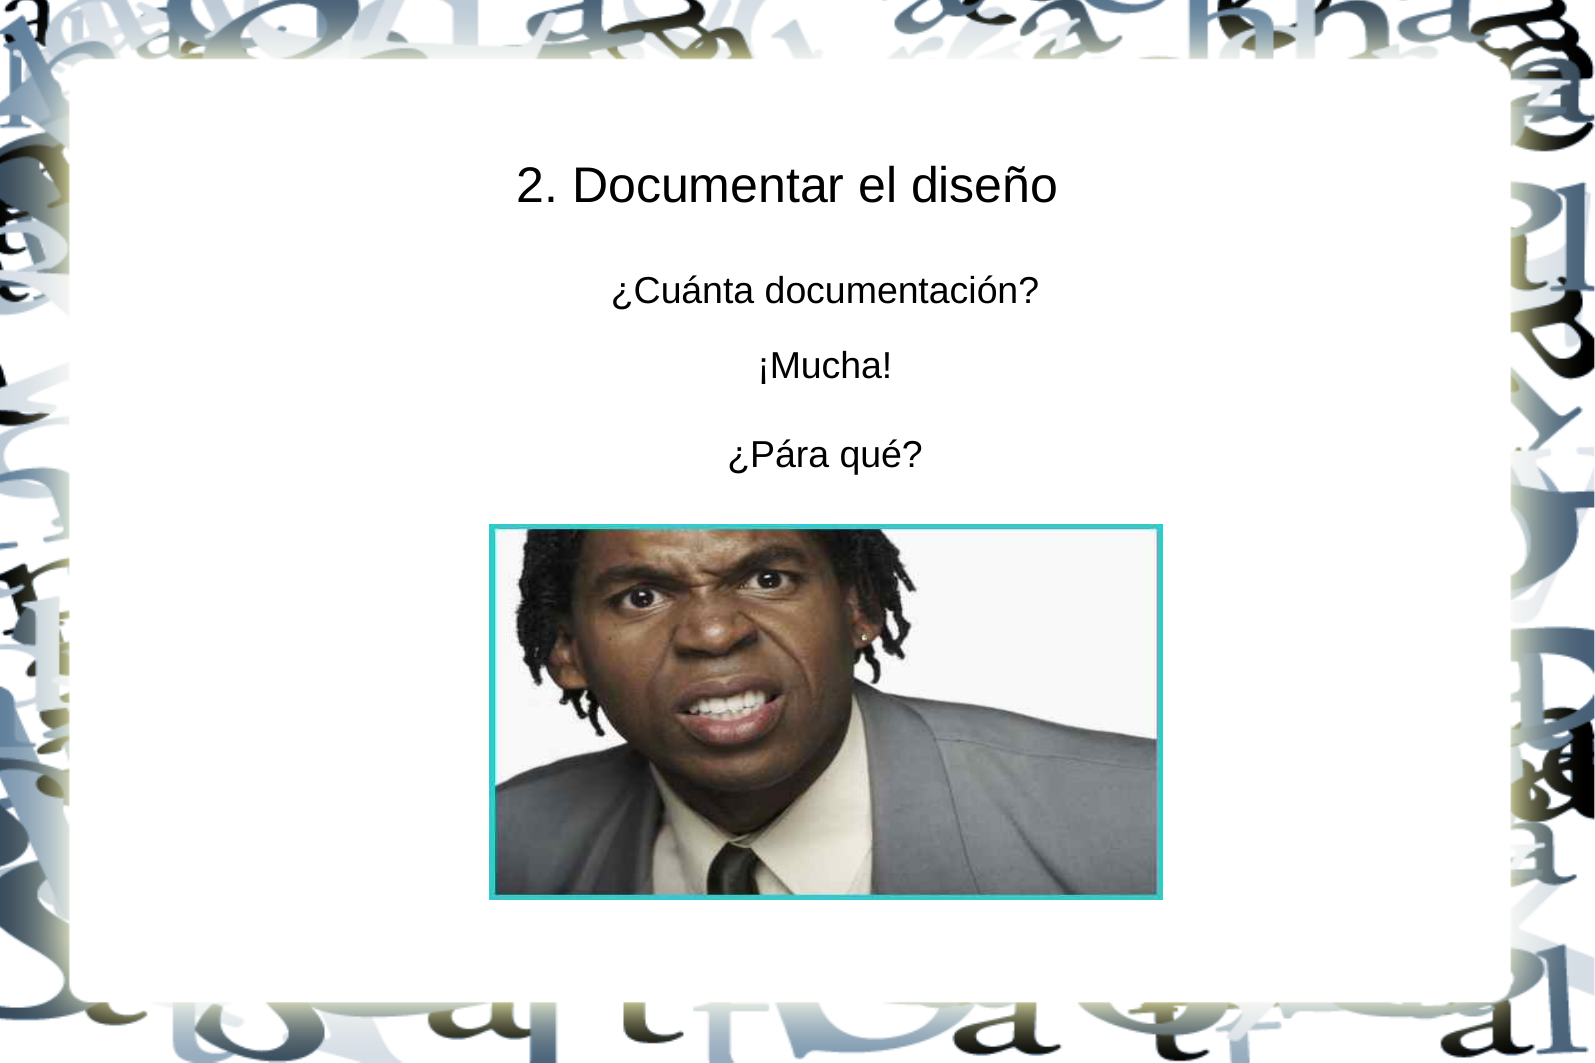

2. Documentar el diseño
¿Cuánta documentación?
¡Mucha!
¿Pára qué?